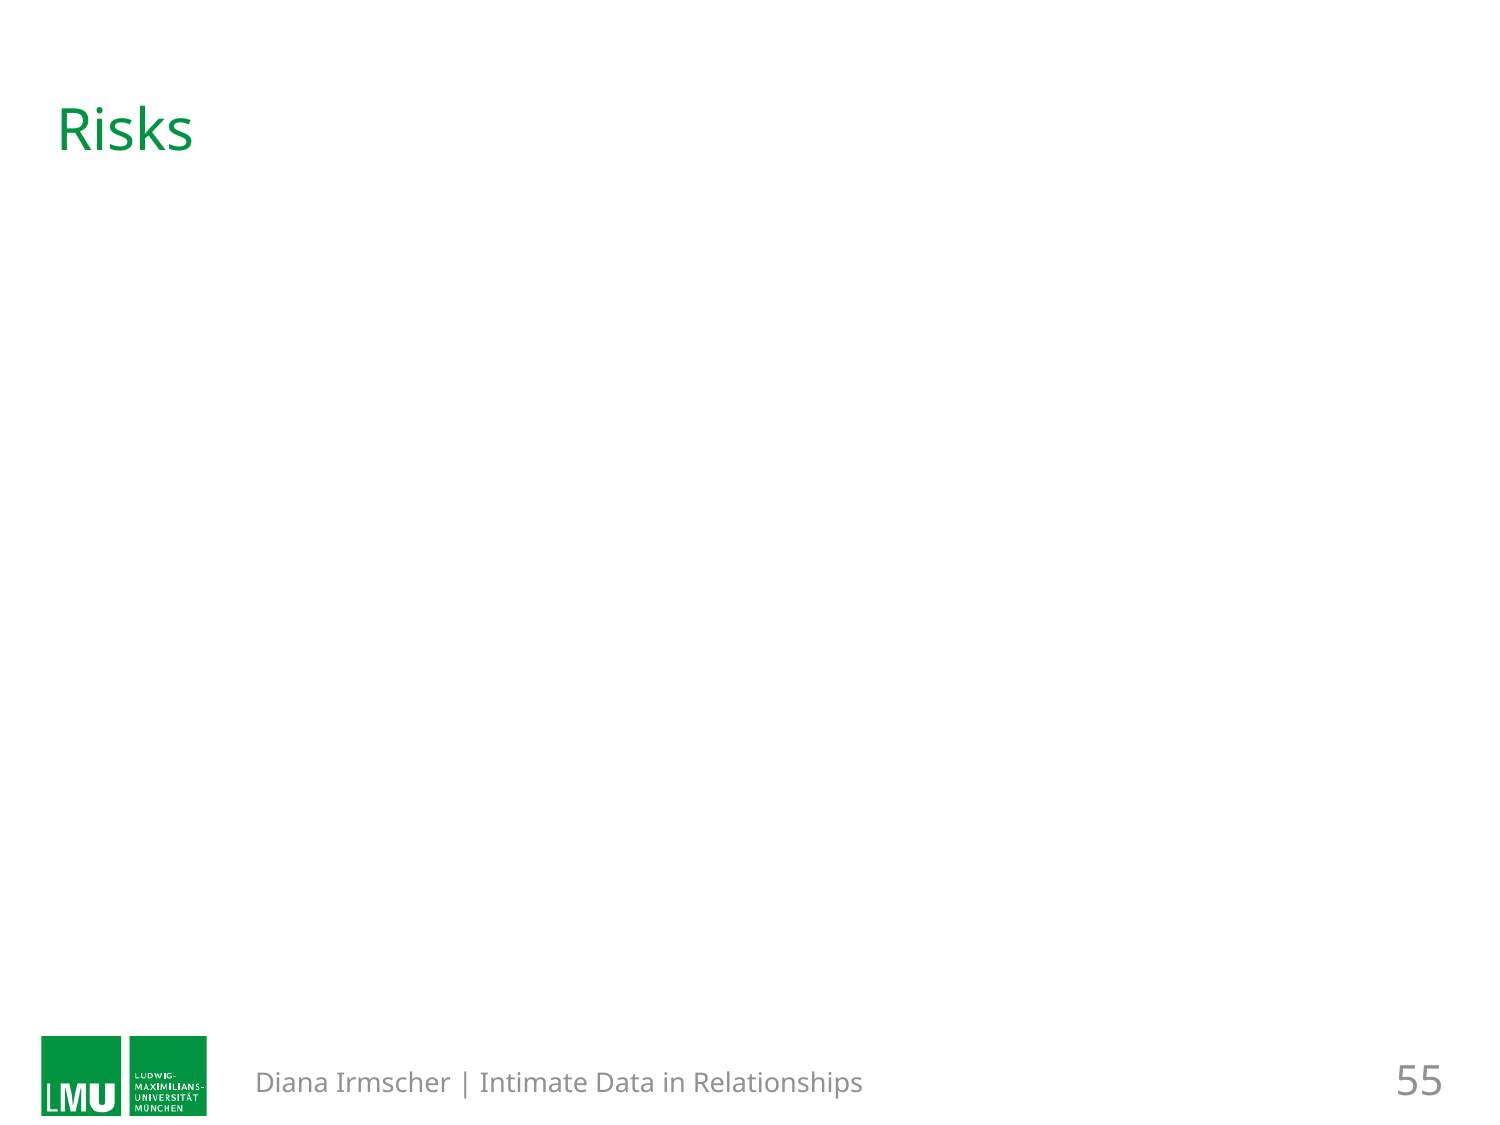

# Risks
Diana Irmscher | Intimate Data in Relationships